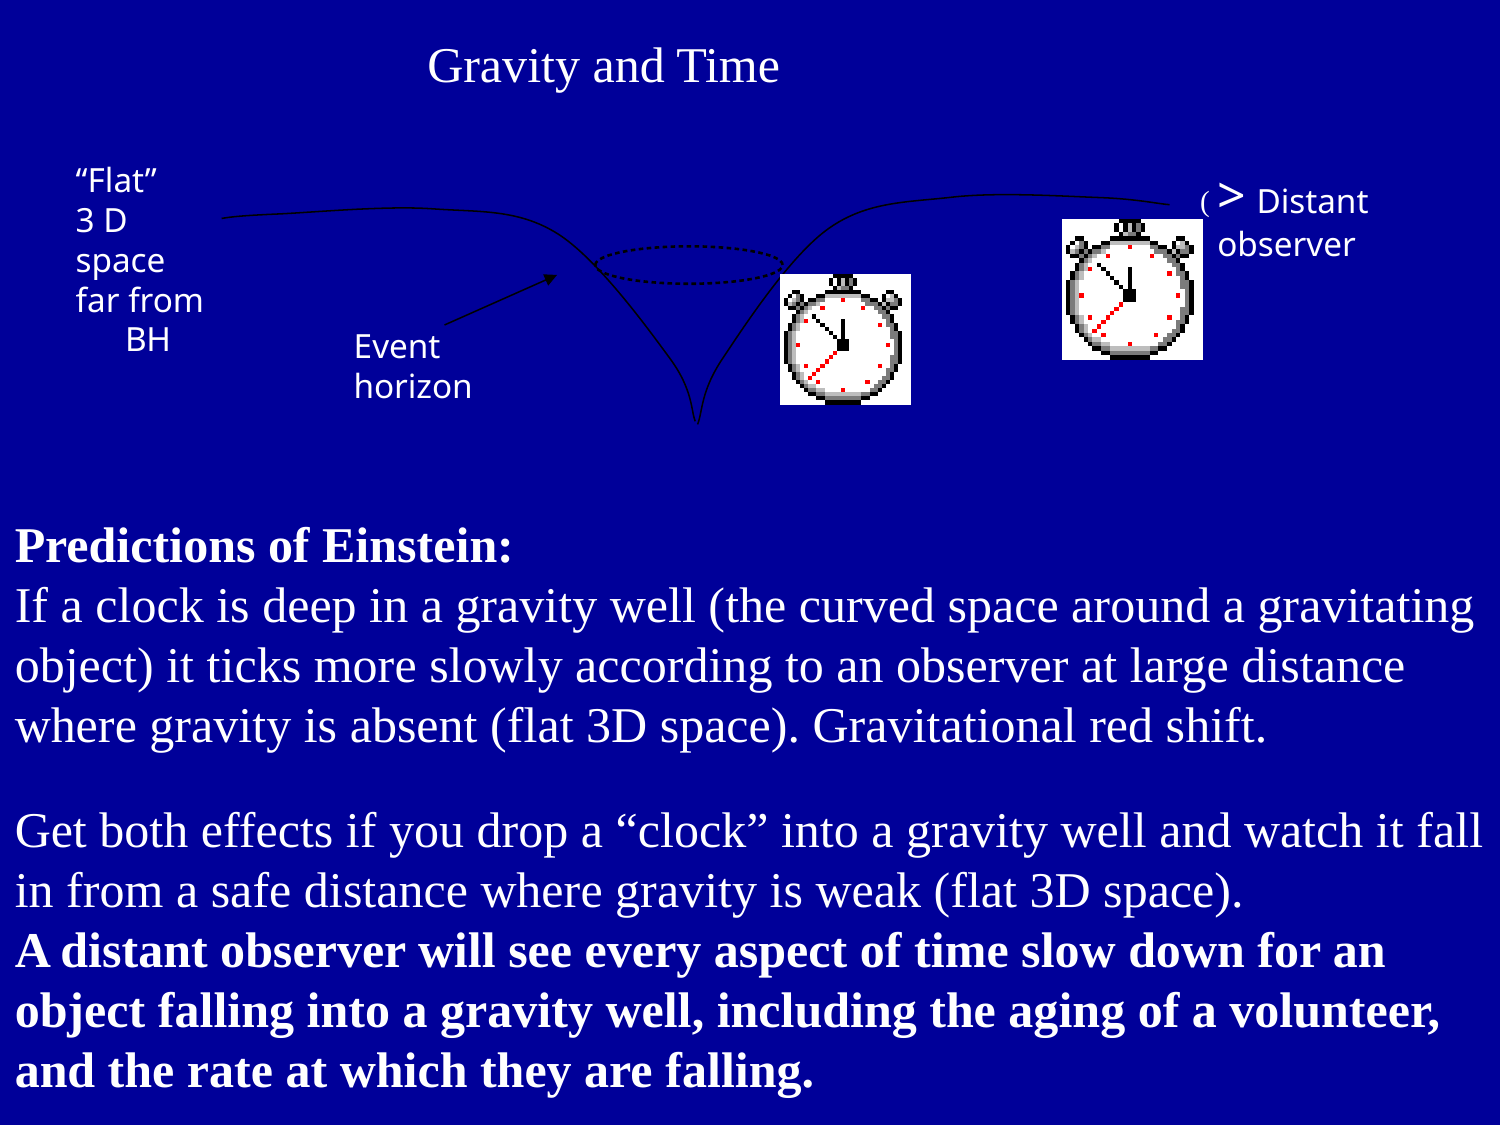

Gravity and Time
Predictions of Einstein:
If a clock is deep in a gravity well (the curved space around a gravitating object) it ticks more slowly according to an observer at large distance where gravity is absent (flat 3D space). Gravitational red shift.
Get both effects if you drop a “clock” into a gravity well and watch it fall in from a safe distance where gravity is weak (flat 3D space).
A distant observer will see every aspect of time slow down for an object falling into a gravity well, including the aging of a volunteer, and the rate at which they are falling.
“Flat”
3 D
space
far from
BH
> Distant
observer
(
Event
horizon